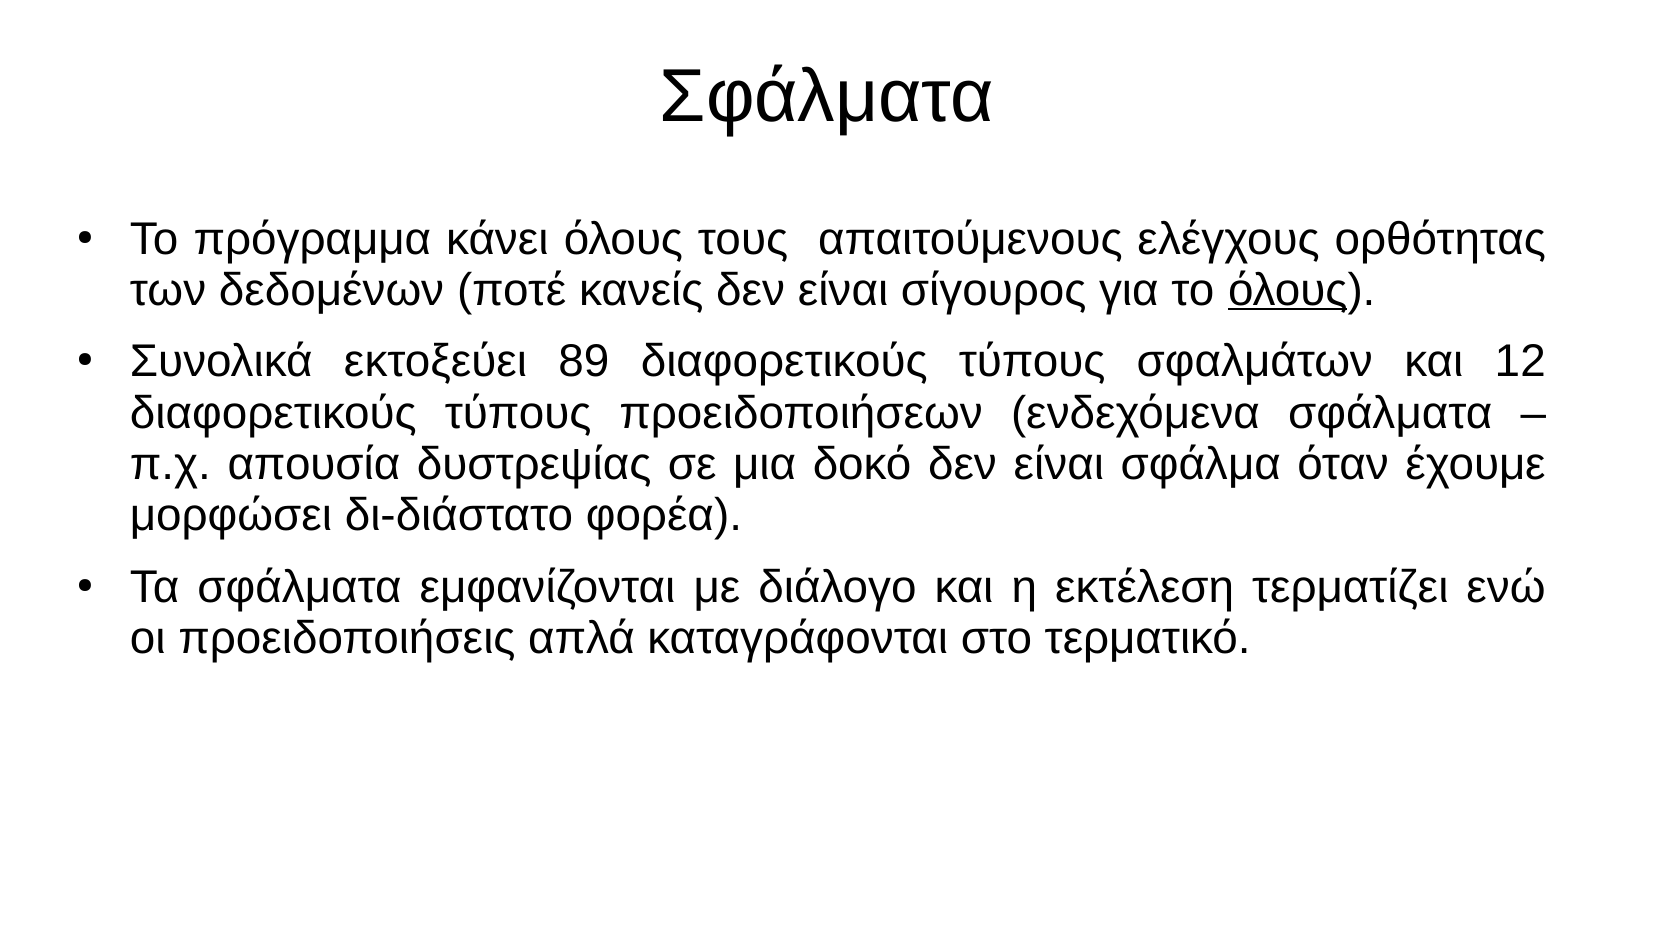

# Σφάλματα
Το πρόγραμμα κάνει όλους τους απαιτούμενους ελέγχους ορθότητας των δεδομένων (ποτέ κανείς δεν είναι σίγουρος για το όλους).
Συνολικά εκτοξεύει 89 διαφορετικούς τύπους σφαλμάτων και 12 διαφορετικούς τύπους προειδοποιήσεων (ενδεχόμενα σφάλματα – π.χ. απουσία δυστρεψίας σε μια δοκό δεν είναι σφάλμα όταν έχουμε μορφώσει δι-διάστατο φορέα).
Τα σφάλματα εμφανίζονται με διάλογο και η εκτέλεση τερματίζει ενώ οι προειδοποιήσεις απλά καταγράφονται στο τερματικό.